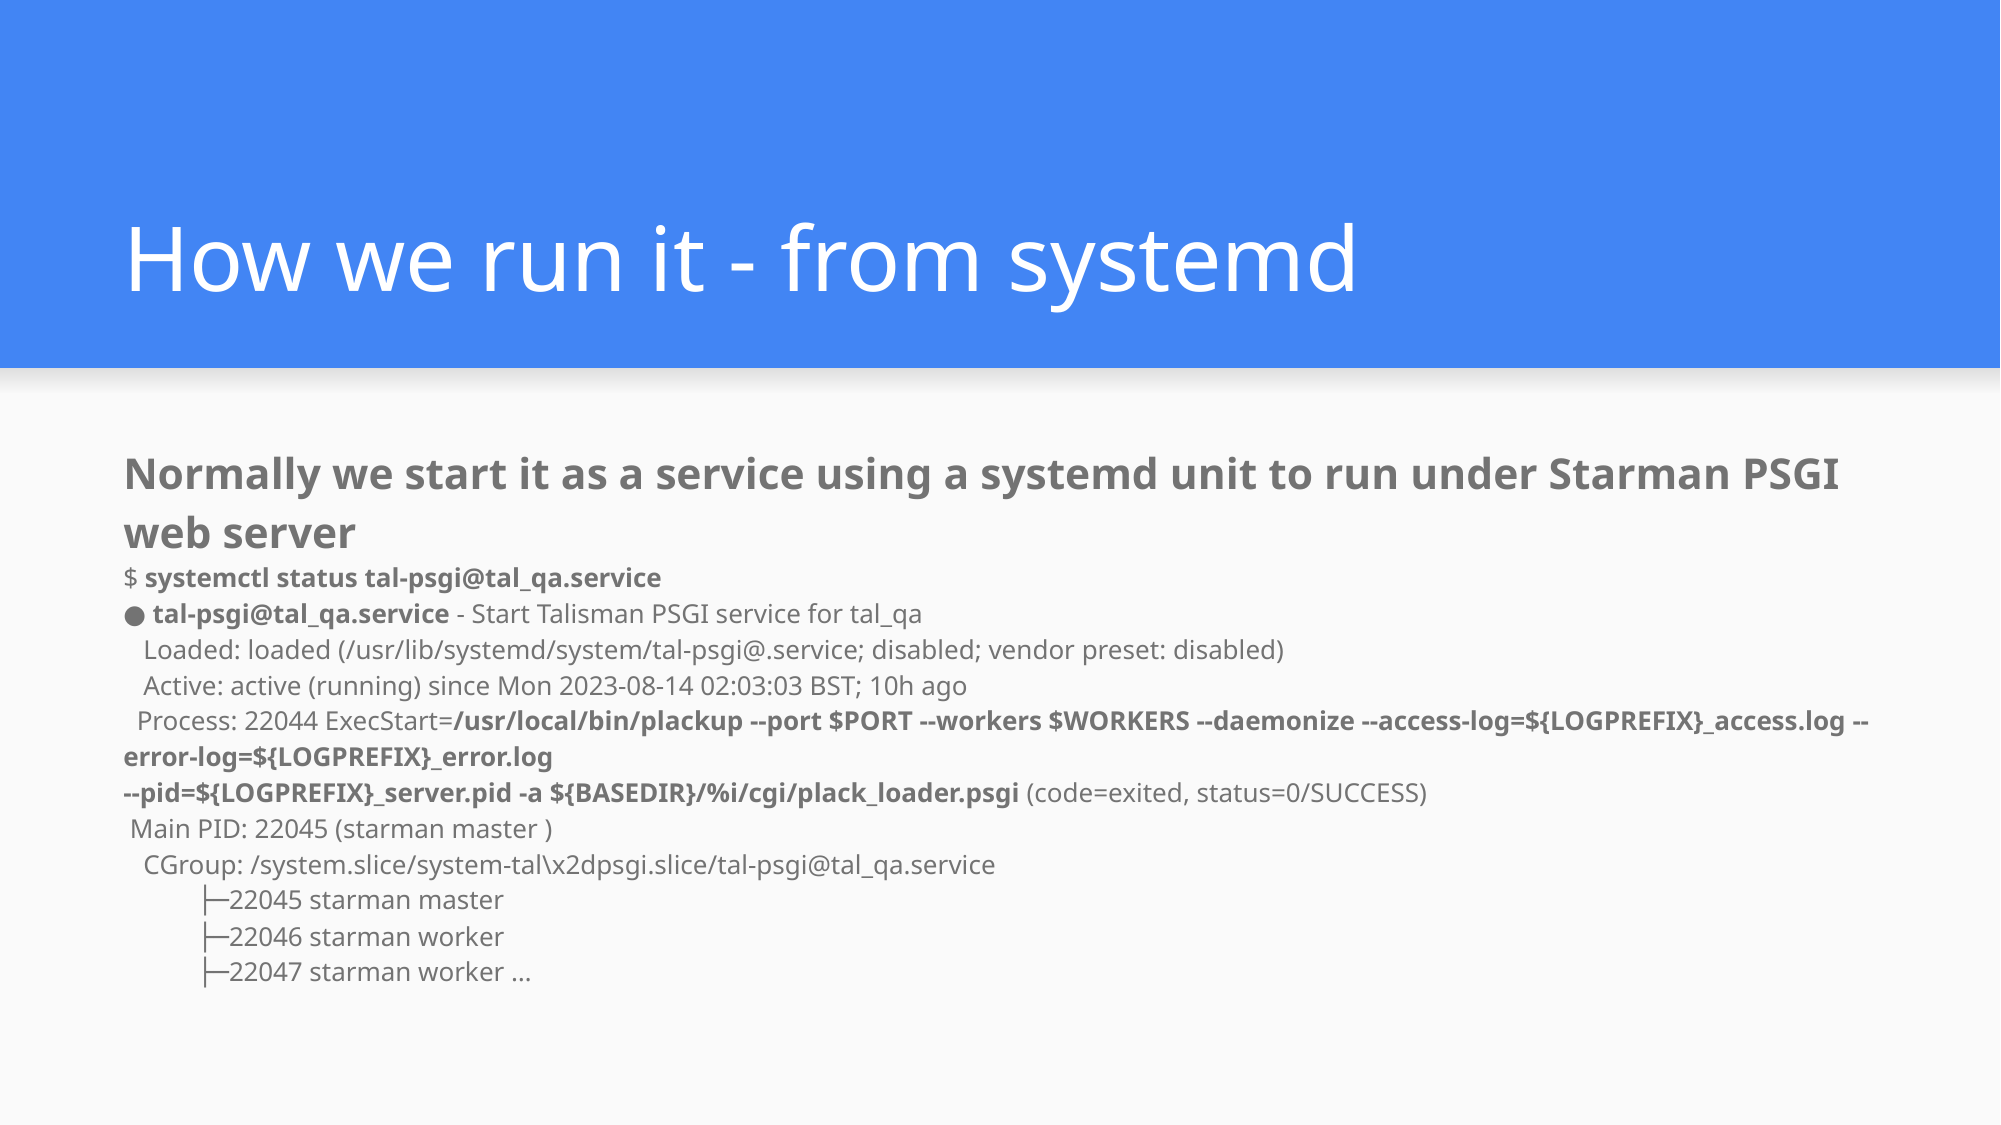

# How we run it - from systemd
Normally we start it as a service using a systemd unit to run under Starman PSGI web server
$ systemctl status tal-psgi@tal_qa.service
● tal-psgi@tal_qa.service - Start Talisman PSGI service for tal_qa
 Loaded: loaded (/usr/lib/systemd/system/tal-psgi@.service; disabled; vendor preset: disabled)
 Active: active (running) since Mon 2023-08-14 02:03:03 BST; 10h ago
 Process: 22044 ExecStart=/usr/local/bin/plackup --port $PORT --workers $WORKERS --daemonize --access-log=${LOGPREFIX}_access.log --error-log=${LOGPREFIX}_error.log
--pid=${LOGPREFIX}_server.pid -a ${BASEDIR}/%i/cgi/plack_loader.psgi (code=exited, status=0/SUCCESS)
 Main PID: 22045 (starman master )
 CGroup: /system.slice/system-tal\x2dpsgi.slice/tal-psgi@tal_qa.service
 ├─22045 starman master
 ├─22046 starman worker
 ├─22047 starman worker …